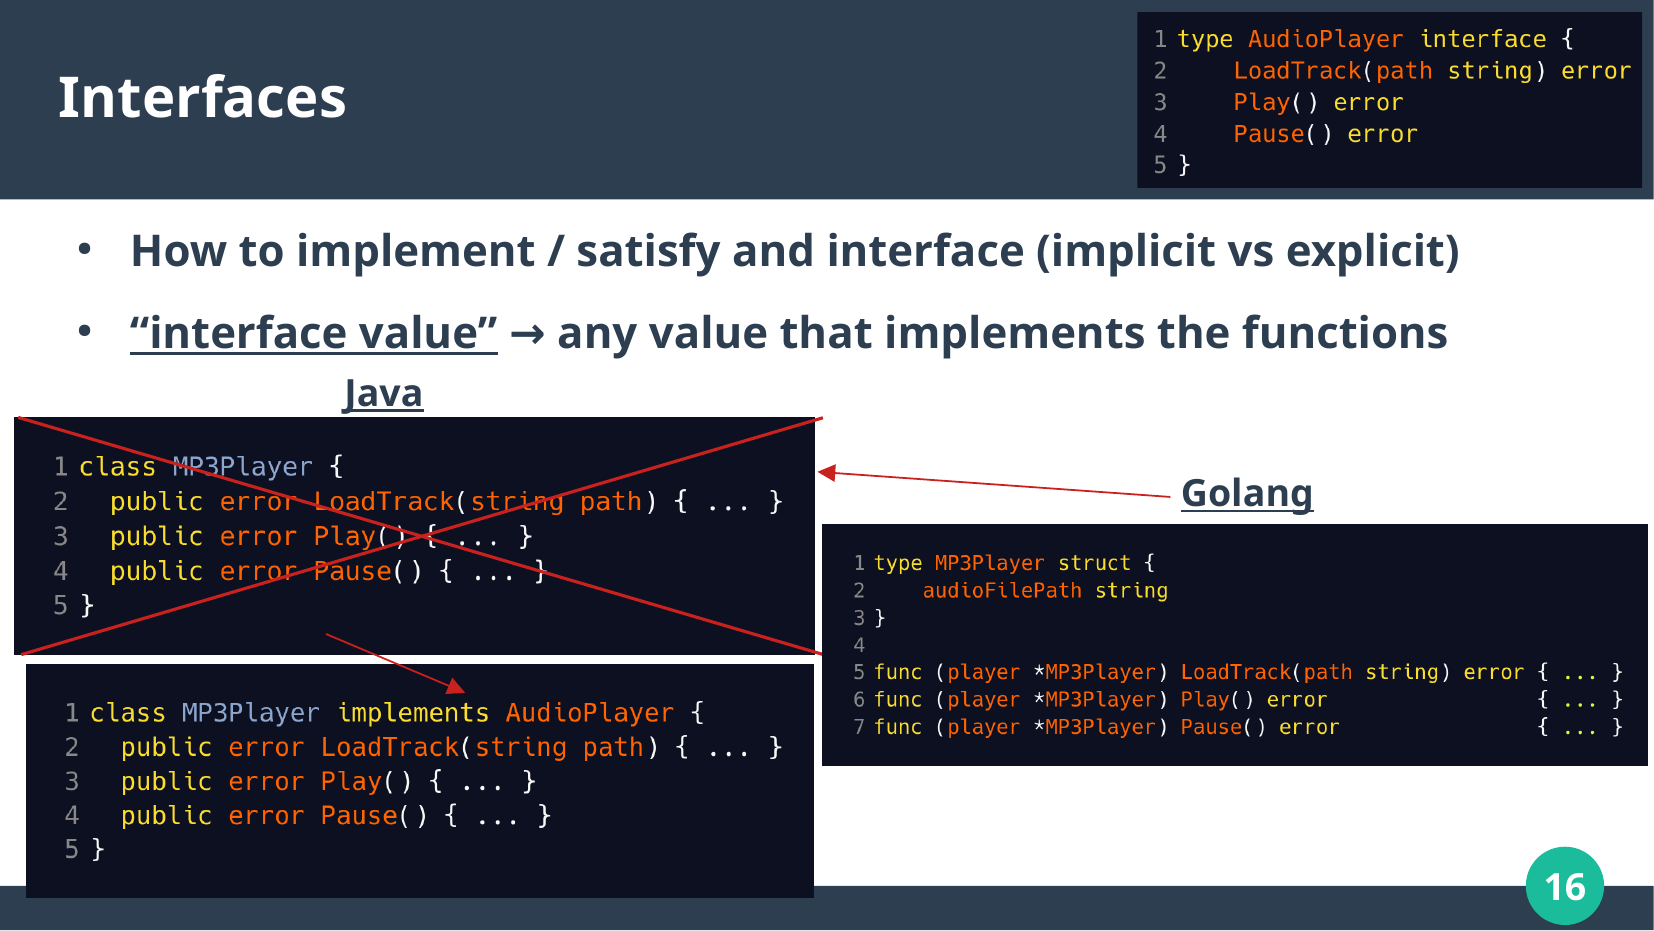

# Interfaces
How to implement / satisfy and interface (implicit vs explicit)
“interface value” → any value that implements the functions
Java
Golang